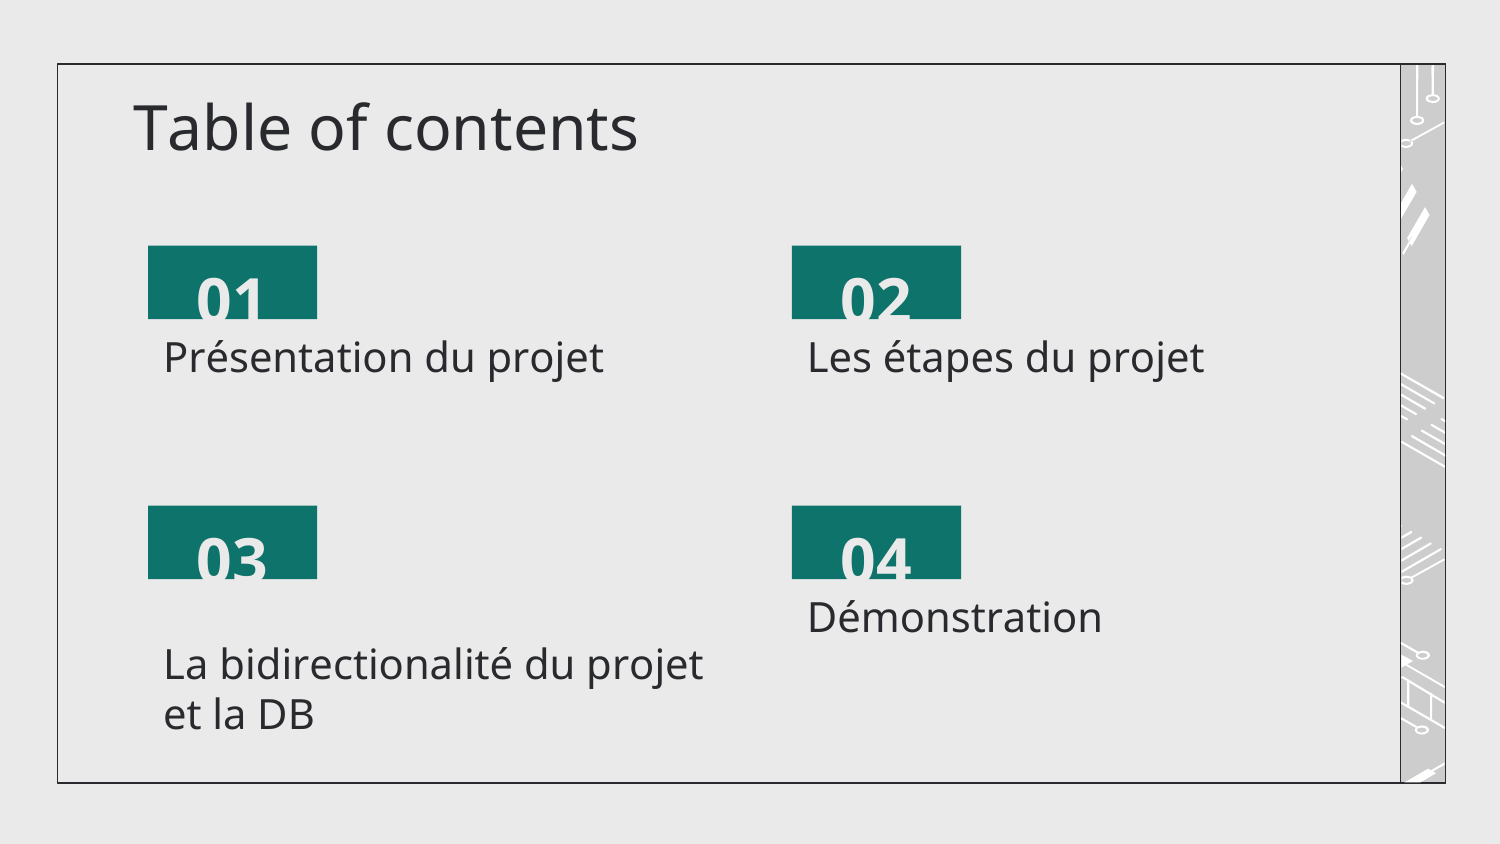

# Table of contents
01
02
Présentation du projet
Les étapes du projet
03
04
Démonstration
La bidirectionalité du projet et la DB